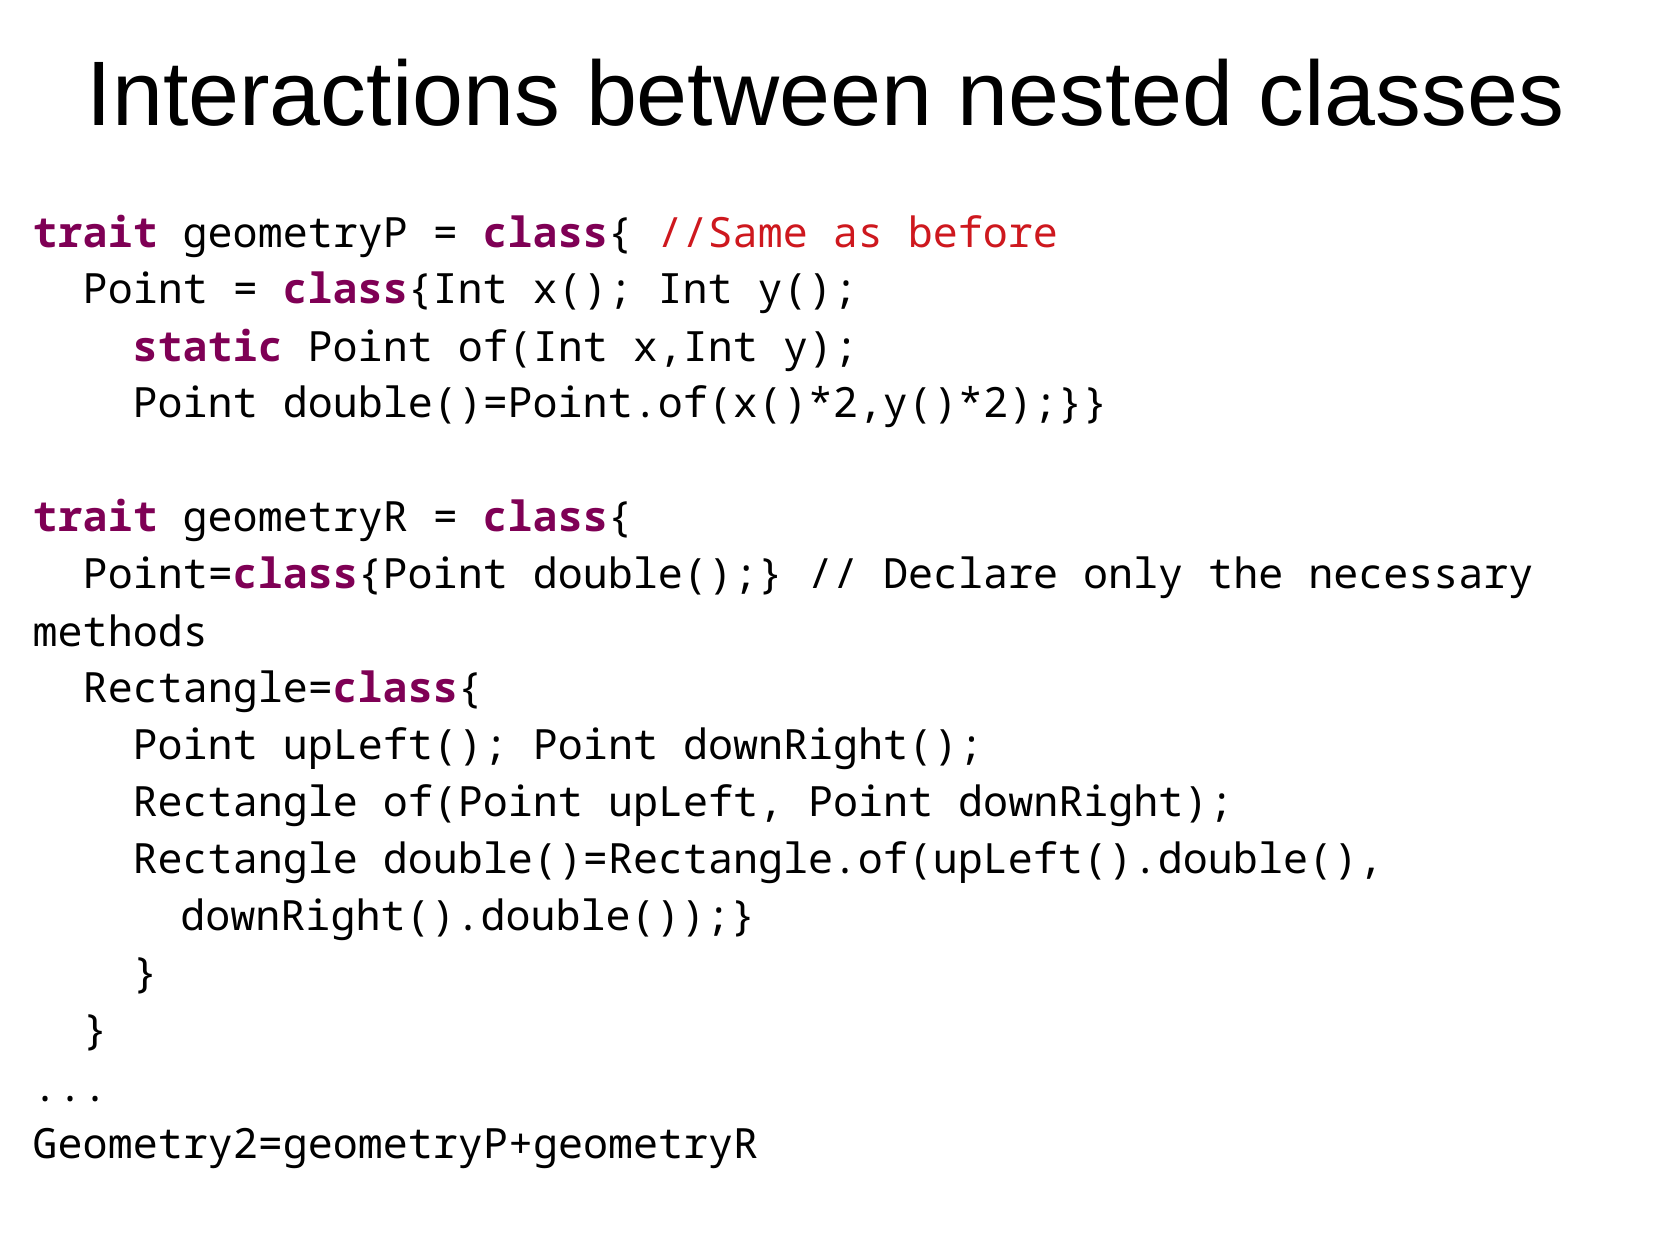

# Interactions between nested classes
trait geometryP = class{ //Same as before
 Point = class{Int x(); Int y();
 static Point of(Int x,Int y);
 Point double()=Point.of(x()*2,y()*2);}}
trait geometryR = class{
 Point=class{Point double();} // Declare only the necessary methods
 Rectangle=class{
 Point upLeft(); Point downRight();
 Rectangle of(Point upLeft, Point downRight);
 Rectangle double()=Rectangle.of(upLeft().double(),
		downRight().double());}
 }
 }
...
Geometry2=geometryP+geometryR